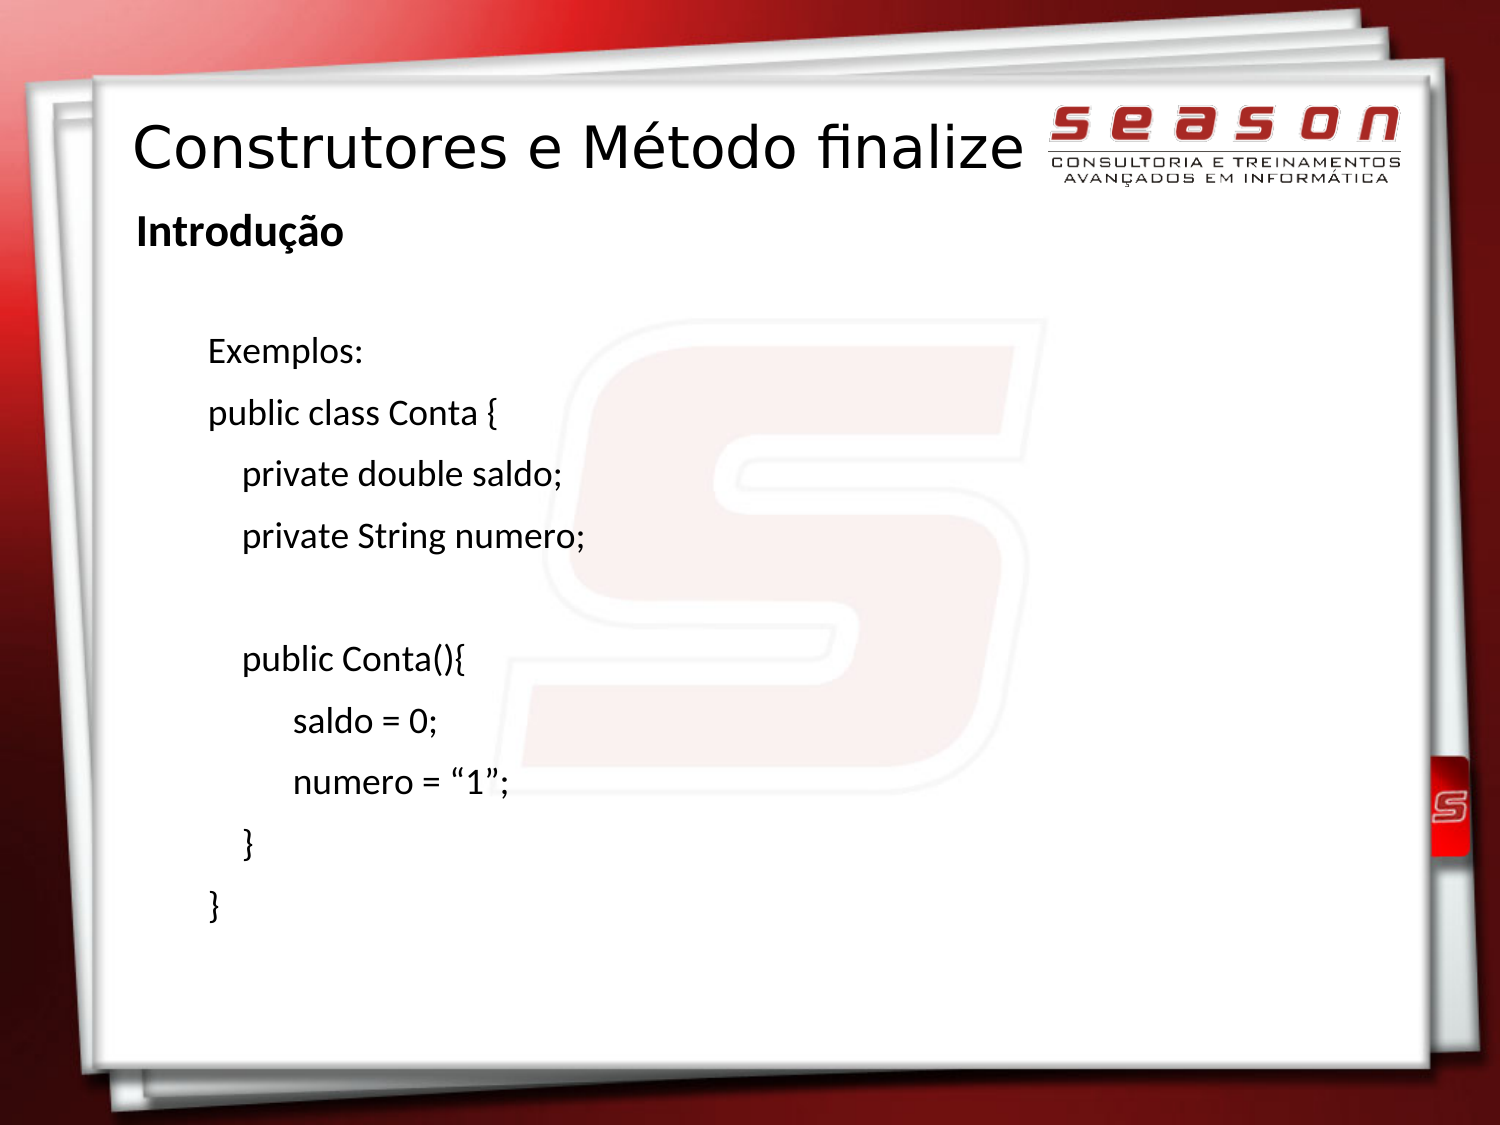

# Construtores e Método finalize
Introdução
Exemplos:
public class Conta {
 private double saldo;
 private String numero;
 public Conta(){
 saldo = 0;
 numero = “1”;
 }
}